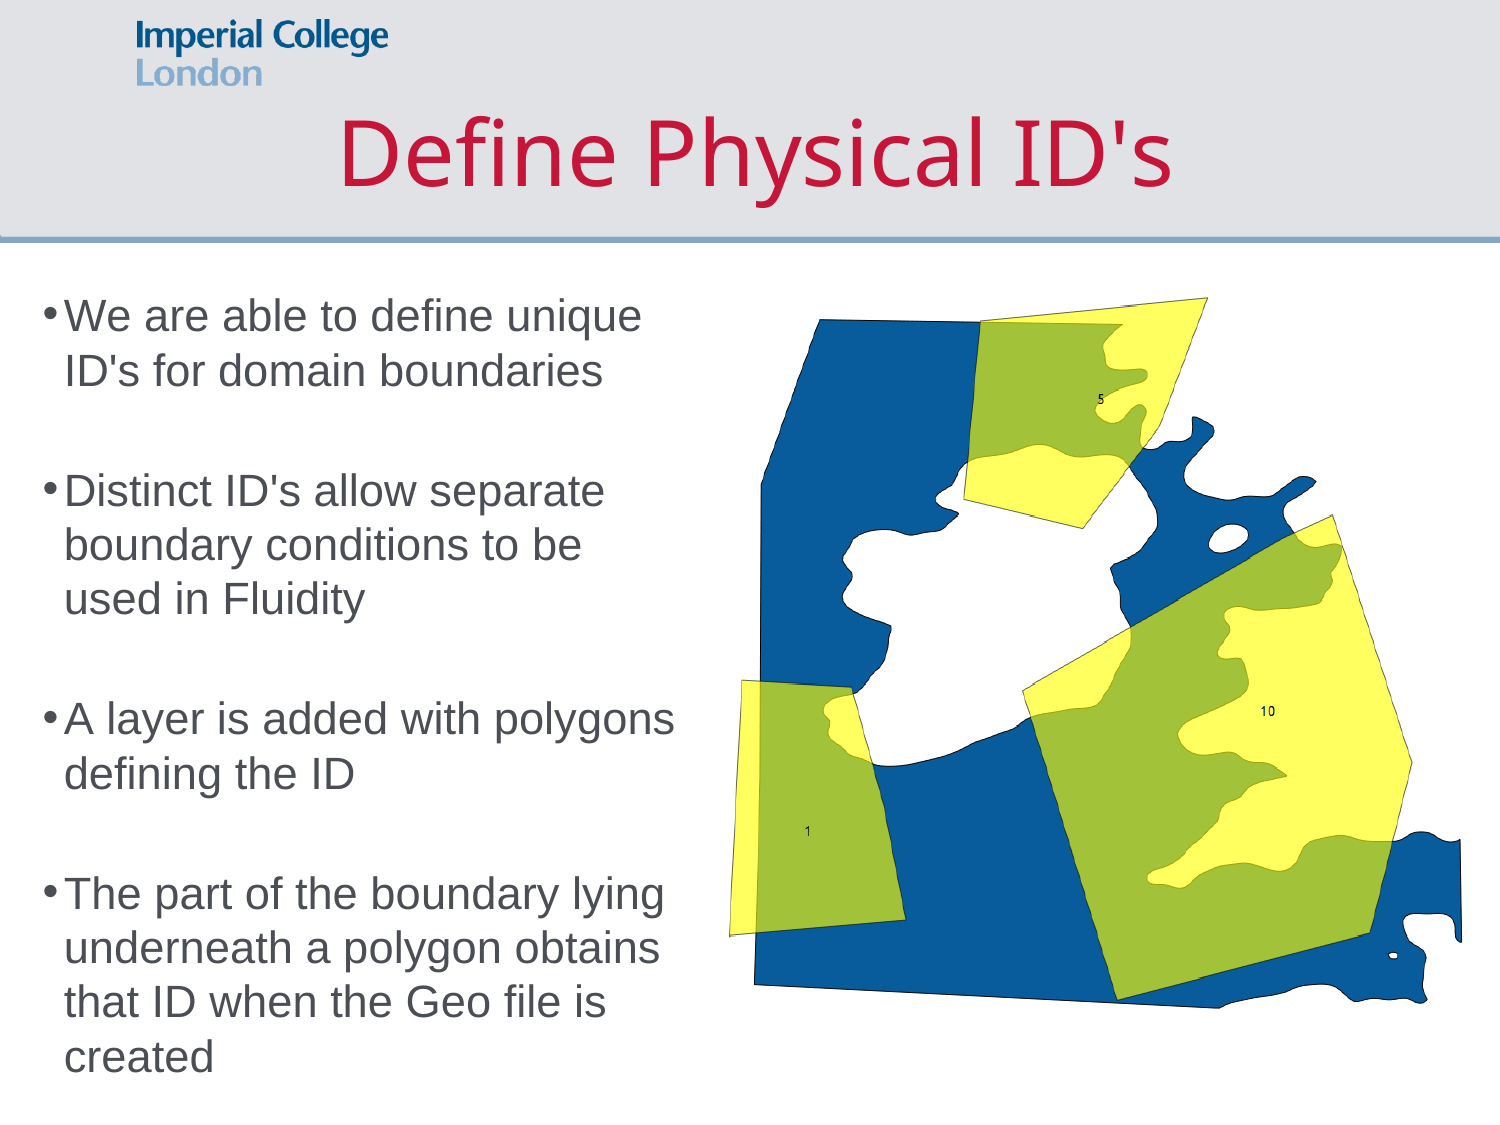

# Define Physical ID's
We are able to define unique ID's for domain boundaries
Distinct ID's allow separate boundary conditions to be used in Fluidity
A layer is added with polygons defining the ID
The part of the boundary lying underneath a polygon obtains that ID when the Geo file is created